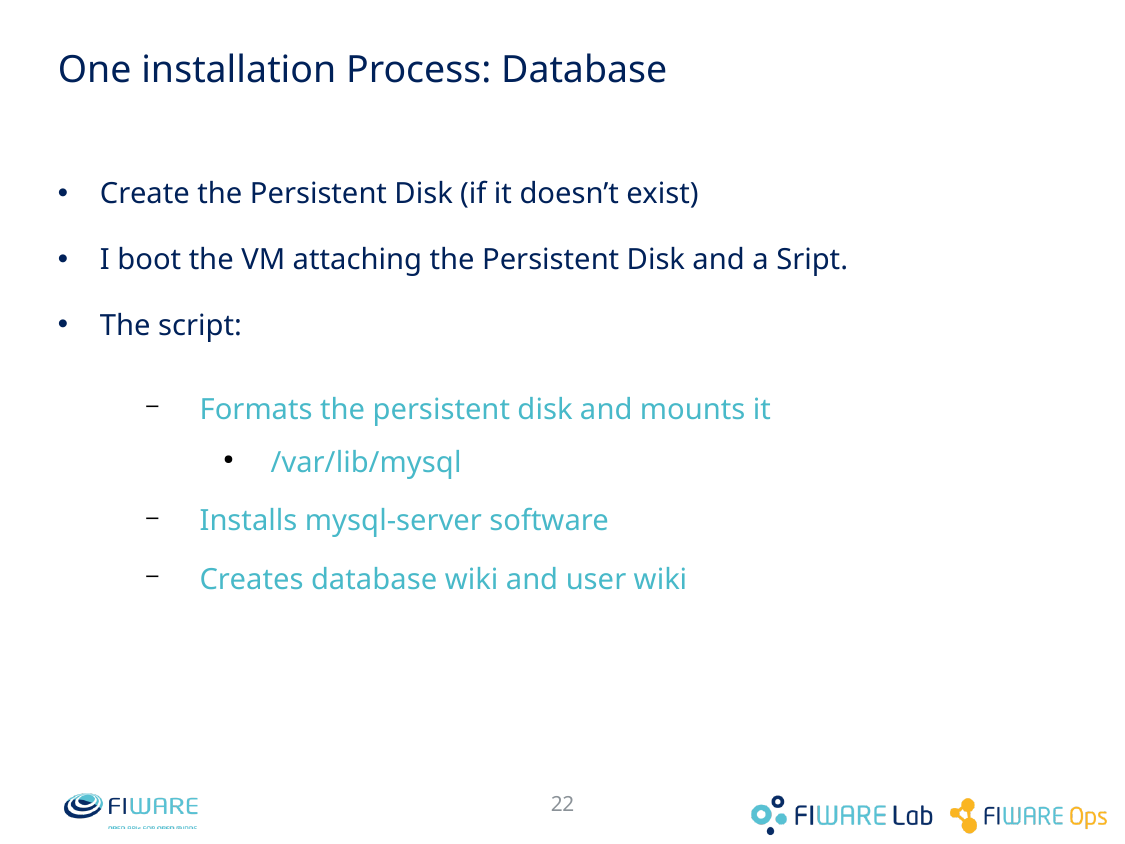

# One installation Process: Database
Create the Persistent Disk (if it doesn’t exist)
I boot the VM attaching the Persistent Disk and a Sript.
The script:
Formats the persistent disk and mounts it
/var/lib/mysql
Installs mysql-server software
Creates database wiki and user wiki